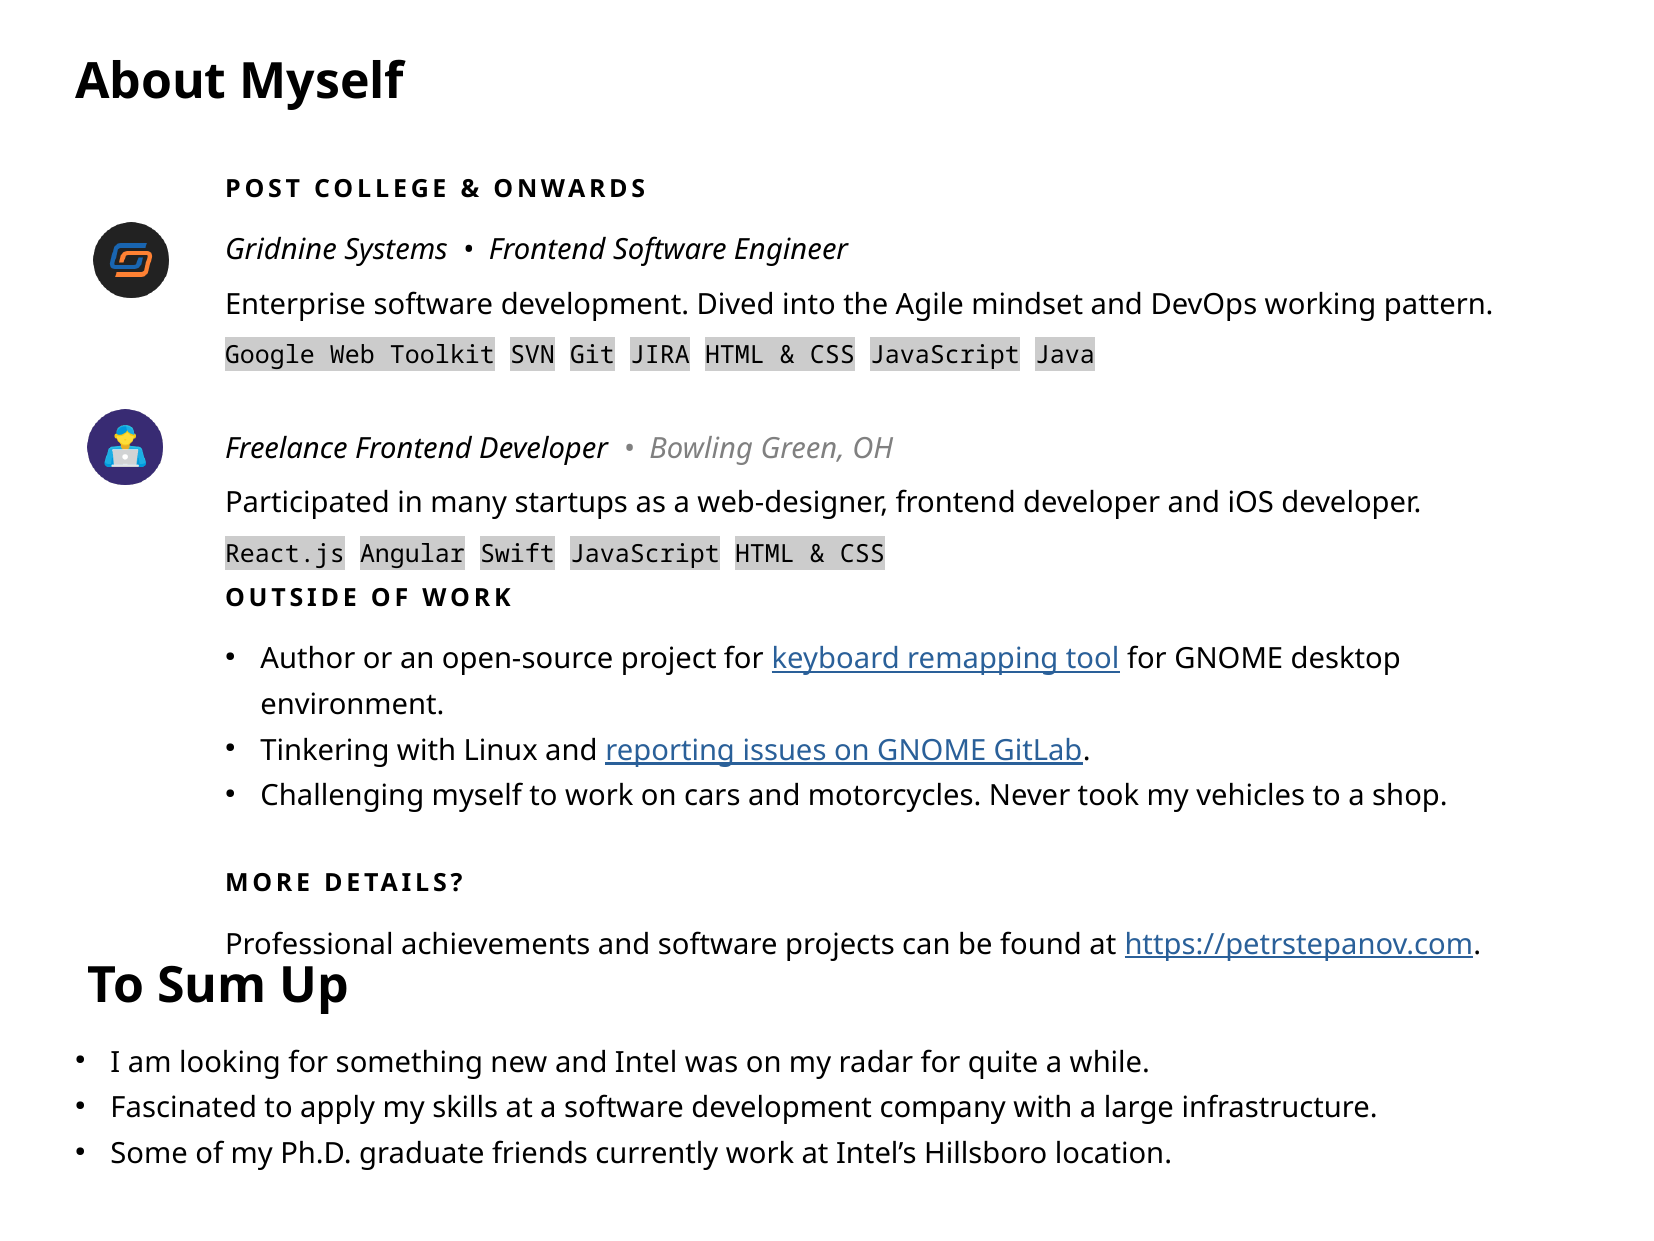

About Myself
POST COLLEGE & ONWARDS
Gridnine Systems • Frontend Software Engineer
Enterprise software development. Dived into the Agile mindset and DevOps working pattern.
Google Web Toolkit SVN Git JIRA HTML & CSS JavaScript Java
Freelance Frontend Developer • Bowling Green, OH
Participated in many startups as a web-designer, frontend developer and iOS developer.
React.js Angular Swift JavaScript HTML & CSS
OUTSIDE OF WORK
Author or an open-source project for keyboard remapping tool for GNOME desktop environment.
Tinkering with Linux and reporting issues on GNOME GitLab.
Challenging myself to work on cars and motorcycles. Never took my vehicles to a shop.
MORE DETAILS?
Professional achievements and software projects can be found at https://petrstepanov.com.
 To Sum Up
I am looking for something new and Intel was on my radar for quite a while.
Fascinated to apply my skills at a software development company with a large infrastructure.
Some of my Ph.D. graduate friends currently work at Intel’s Hillsboro location.